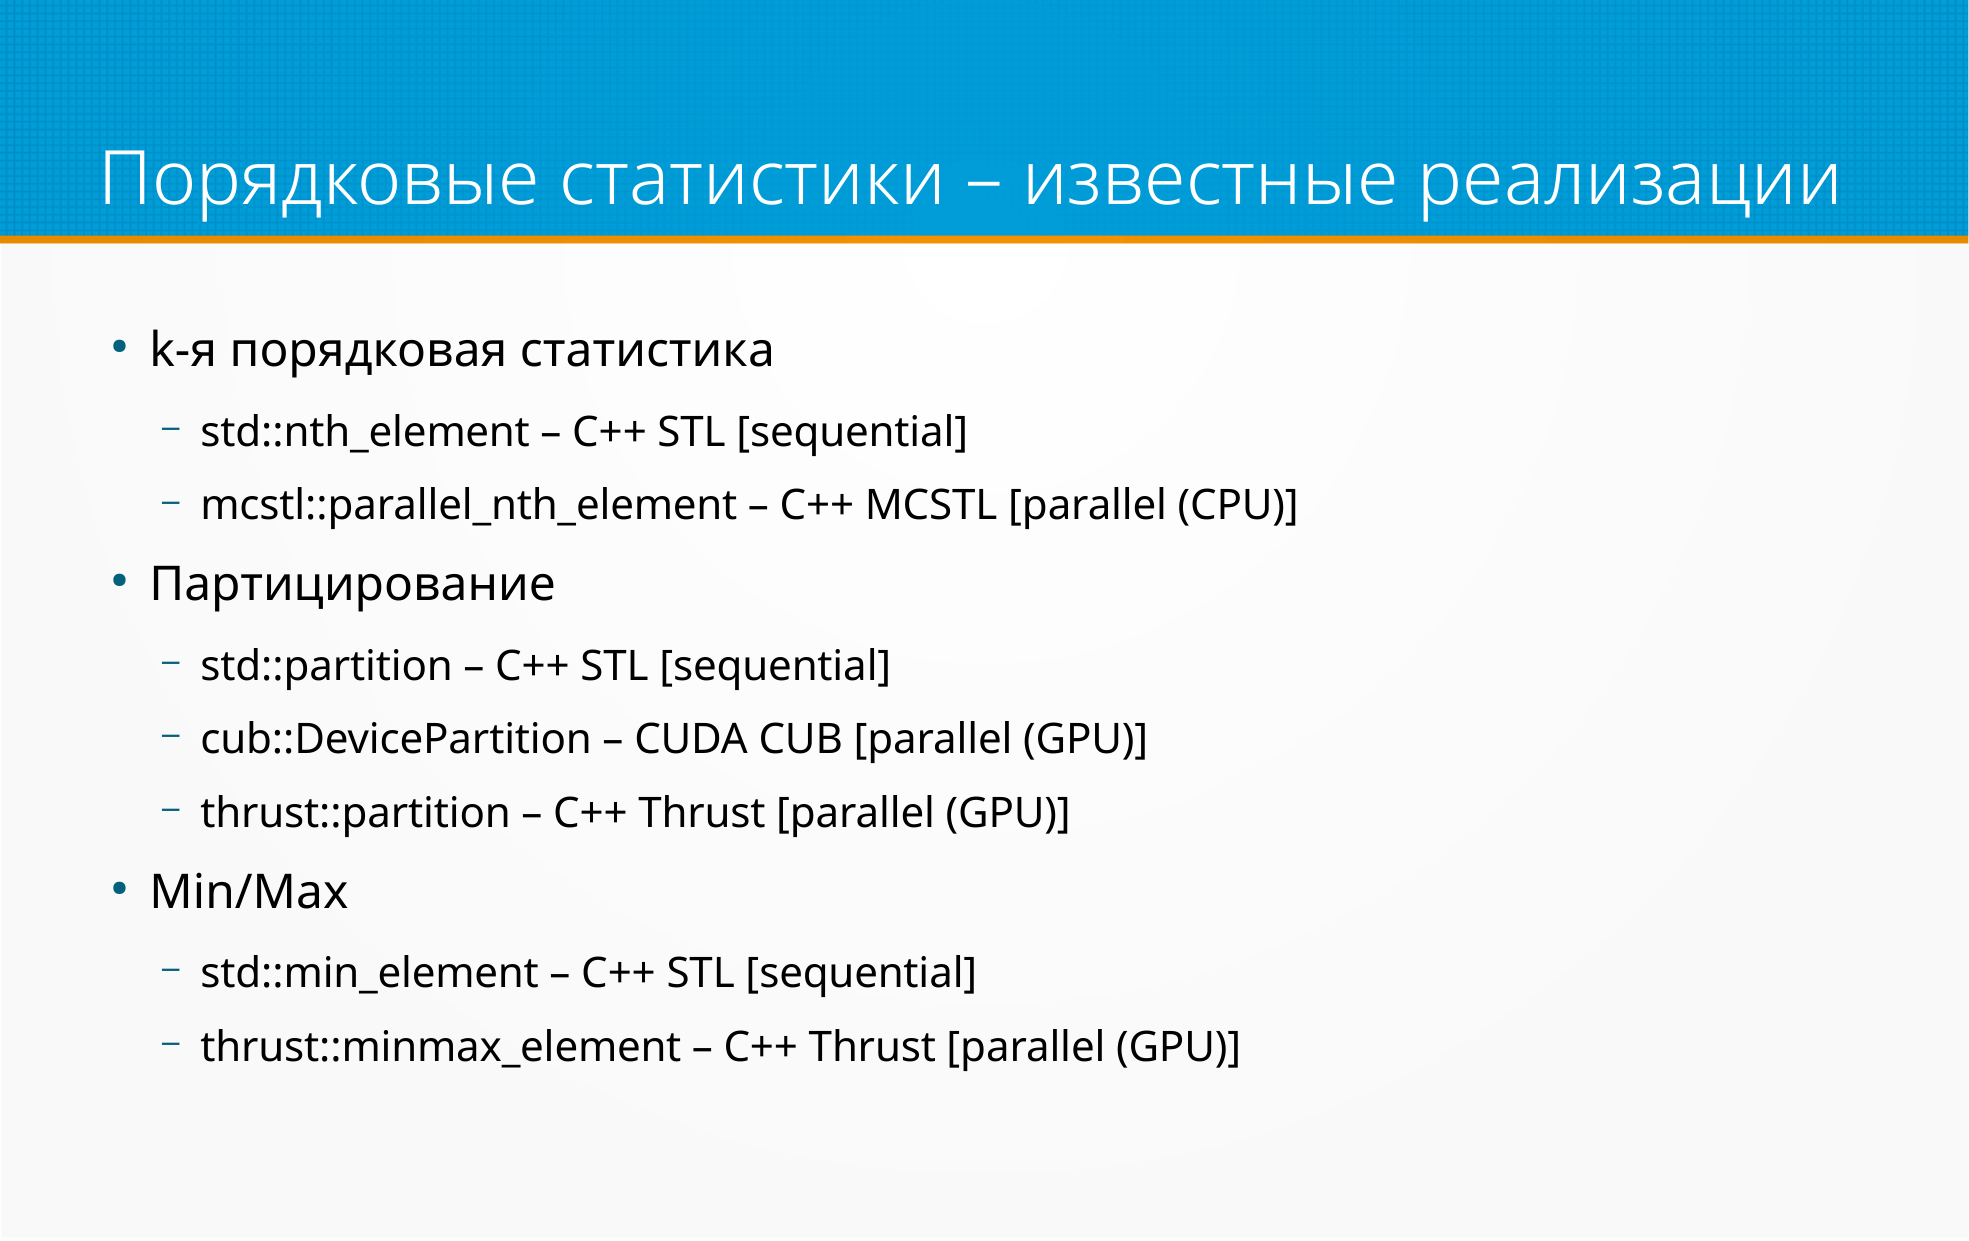

# Порядковые статистики – известные реализации
k-я порядковая статистика
std::nth_element – C++ STL [sequential]
mcstl::parallel_nth_element – C++ MCSTL [parallel (CPU)]
Партицирование
std::partition – C++ STL [sequential]
cub::DevicePartition – CUDA CUB [parallel (GPU)]
thrust::partition – C++ Thrust [parallel (GPU)]
Min/Max
std::min_element – C++ STL [sequential]
thrust::minmax_element – C++ Thrust [parallel (GPU)]